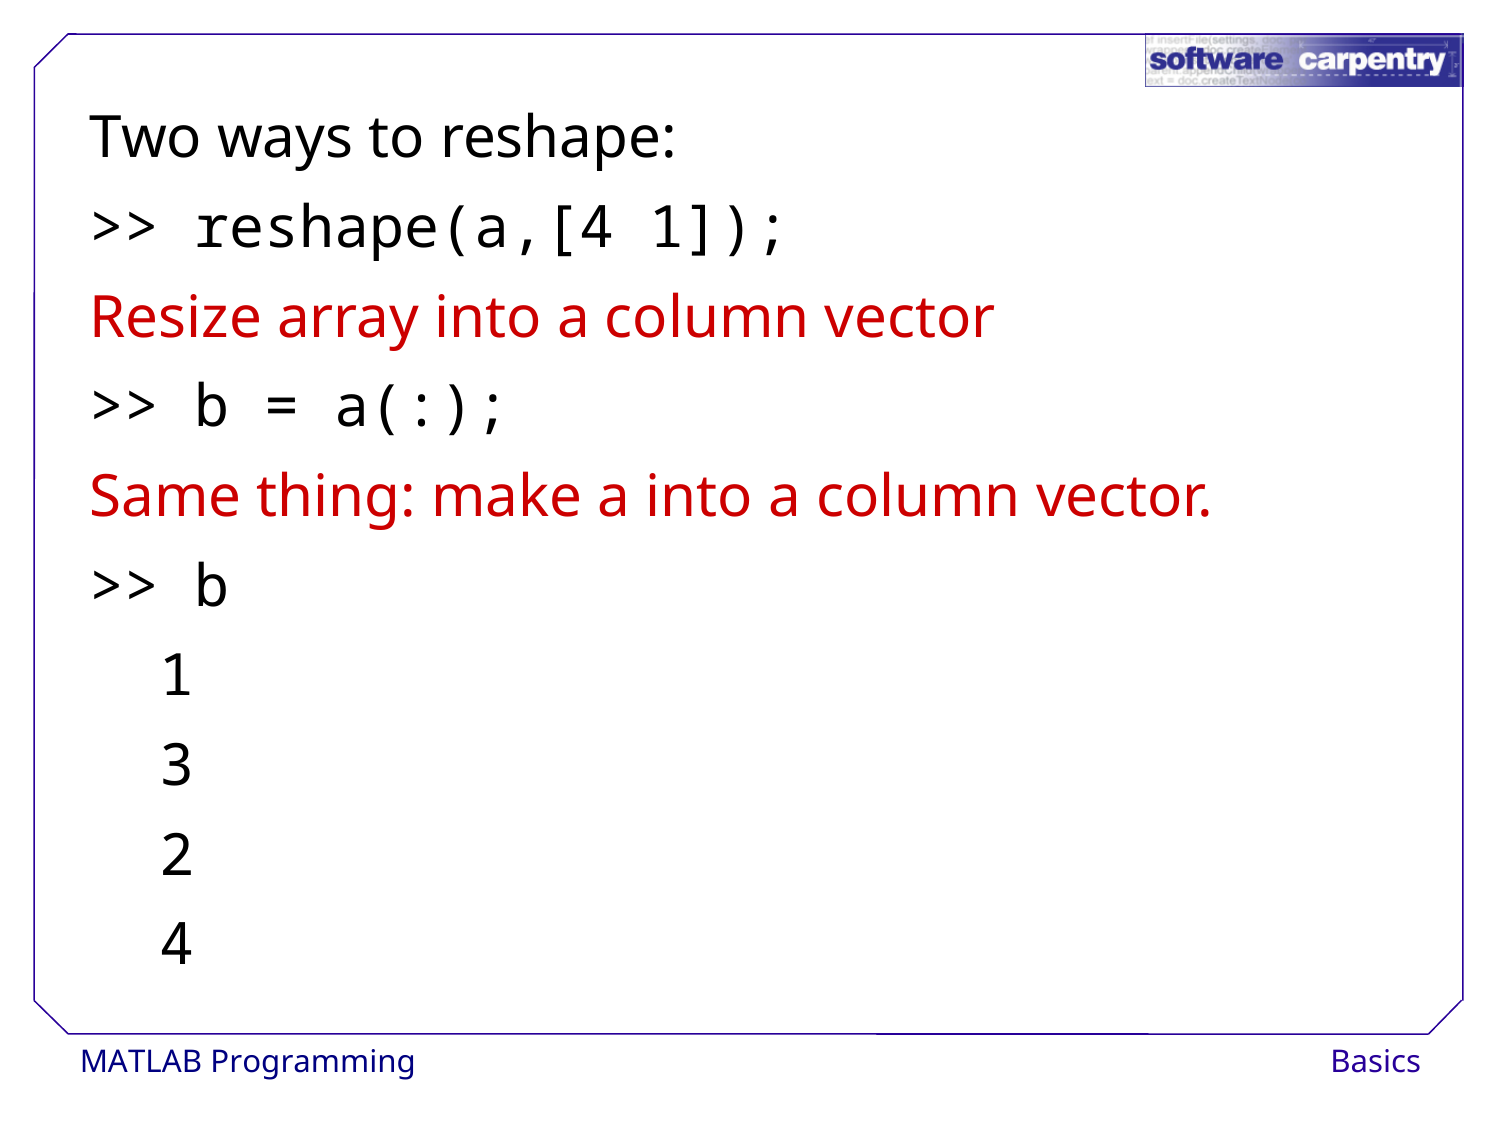

# Two ways to reshape:
>> reshape(a,[4 1]);
Resize array into a column vector
>> b = a(:);
Same thing: make a into a column vector.
>> b
 1
 3
 2
 4